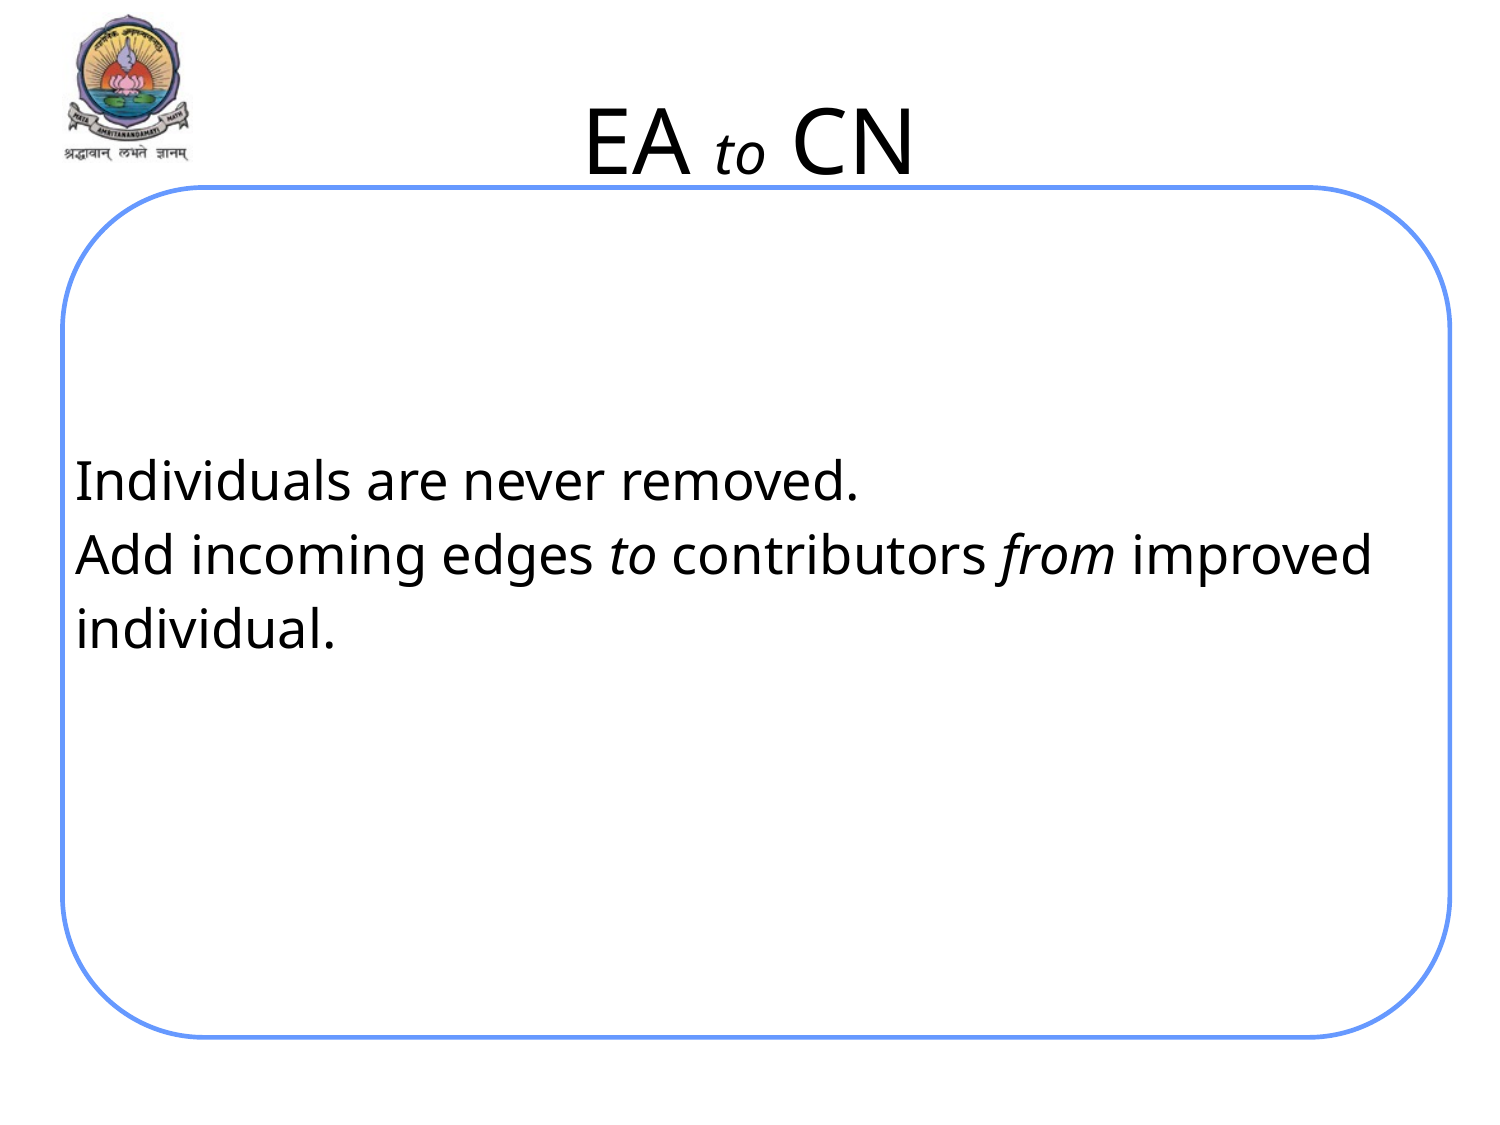

# EA to CN
Individuals are never removed.
Add incoming edges to contributors from improved individual.